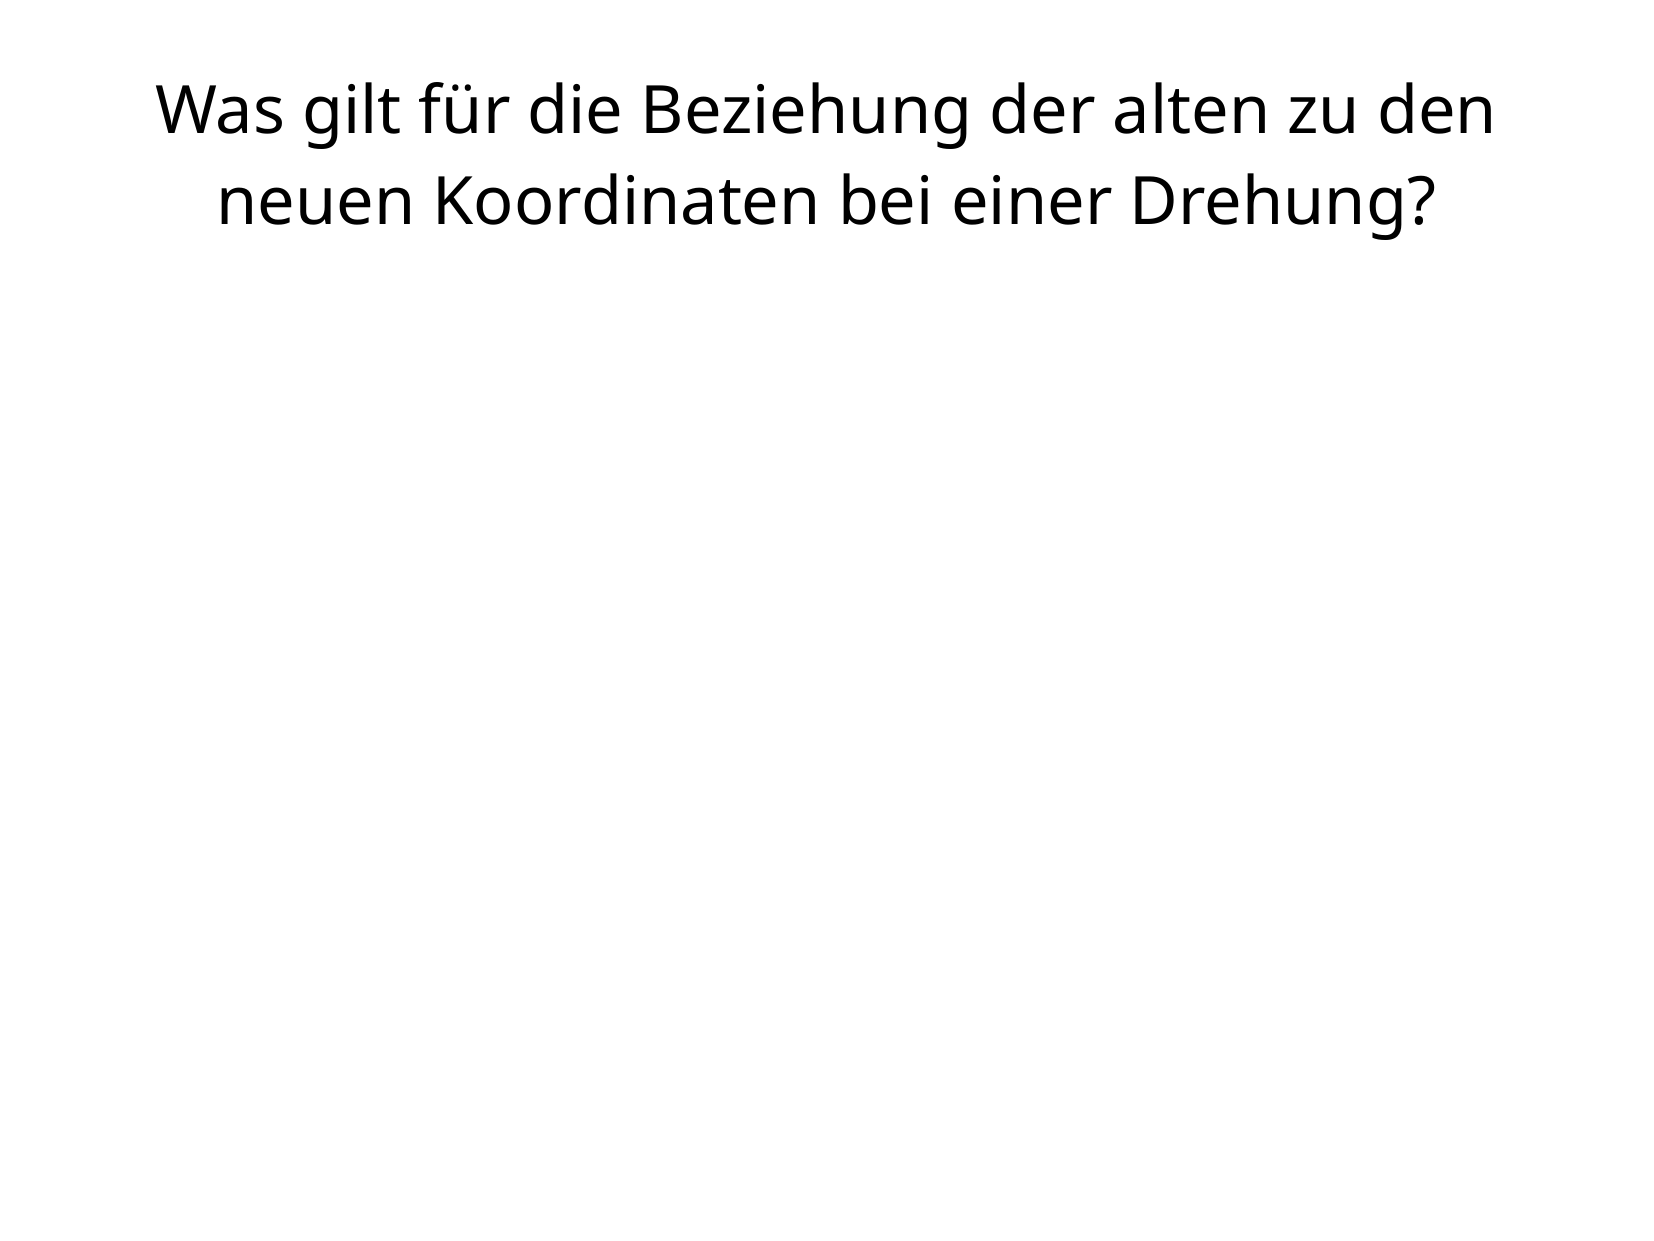

# Was gilt für die Beziehung der alten zu den neuen Koordinaten bei einer Drehung?